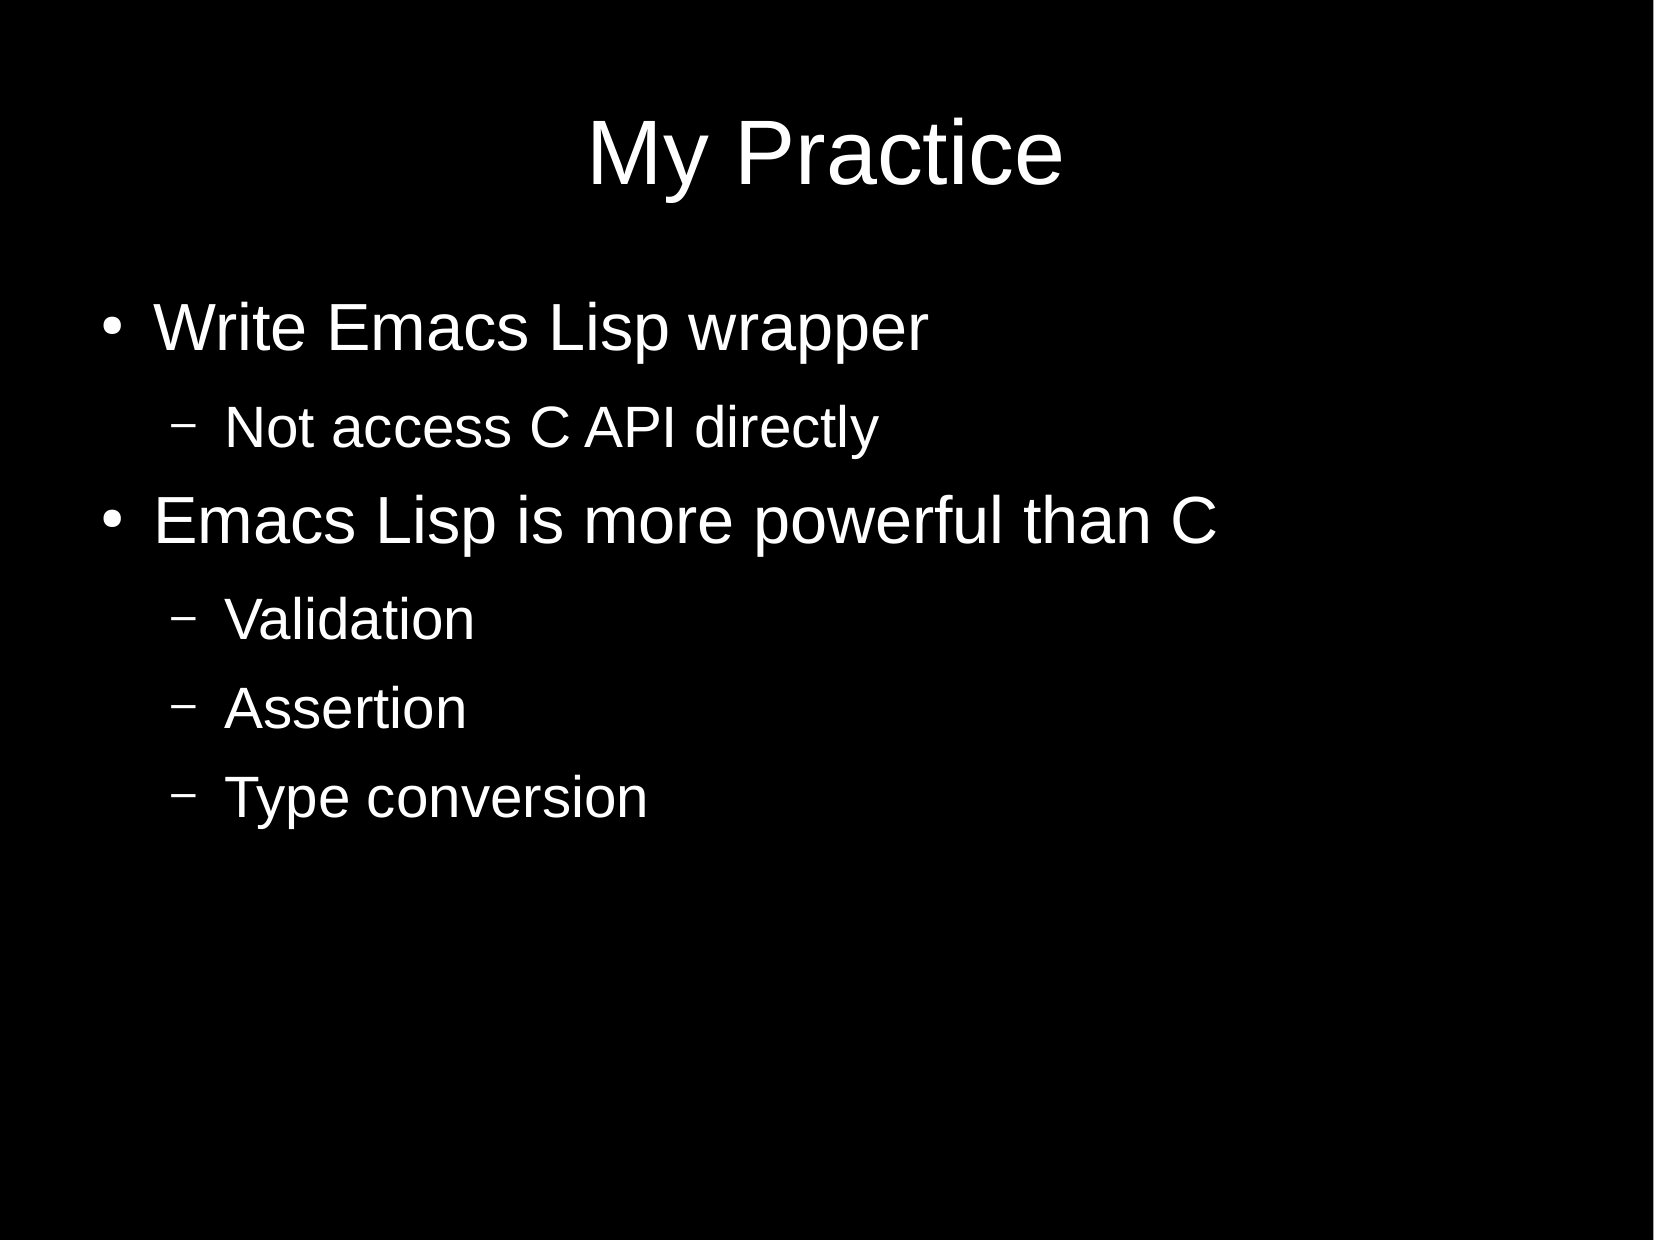

# My Practice
Write Emacs Lisp wrapper
Not access C API directly
Emacs Lisp is more powerful than C
Validation
Assertion
Type conversion